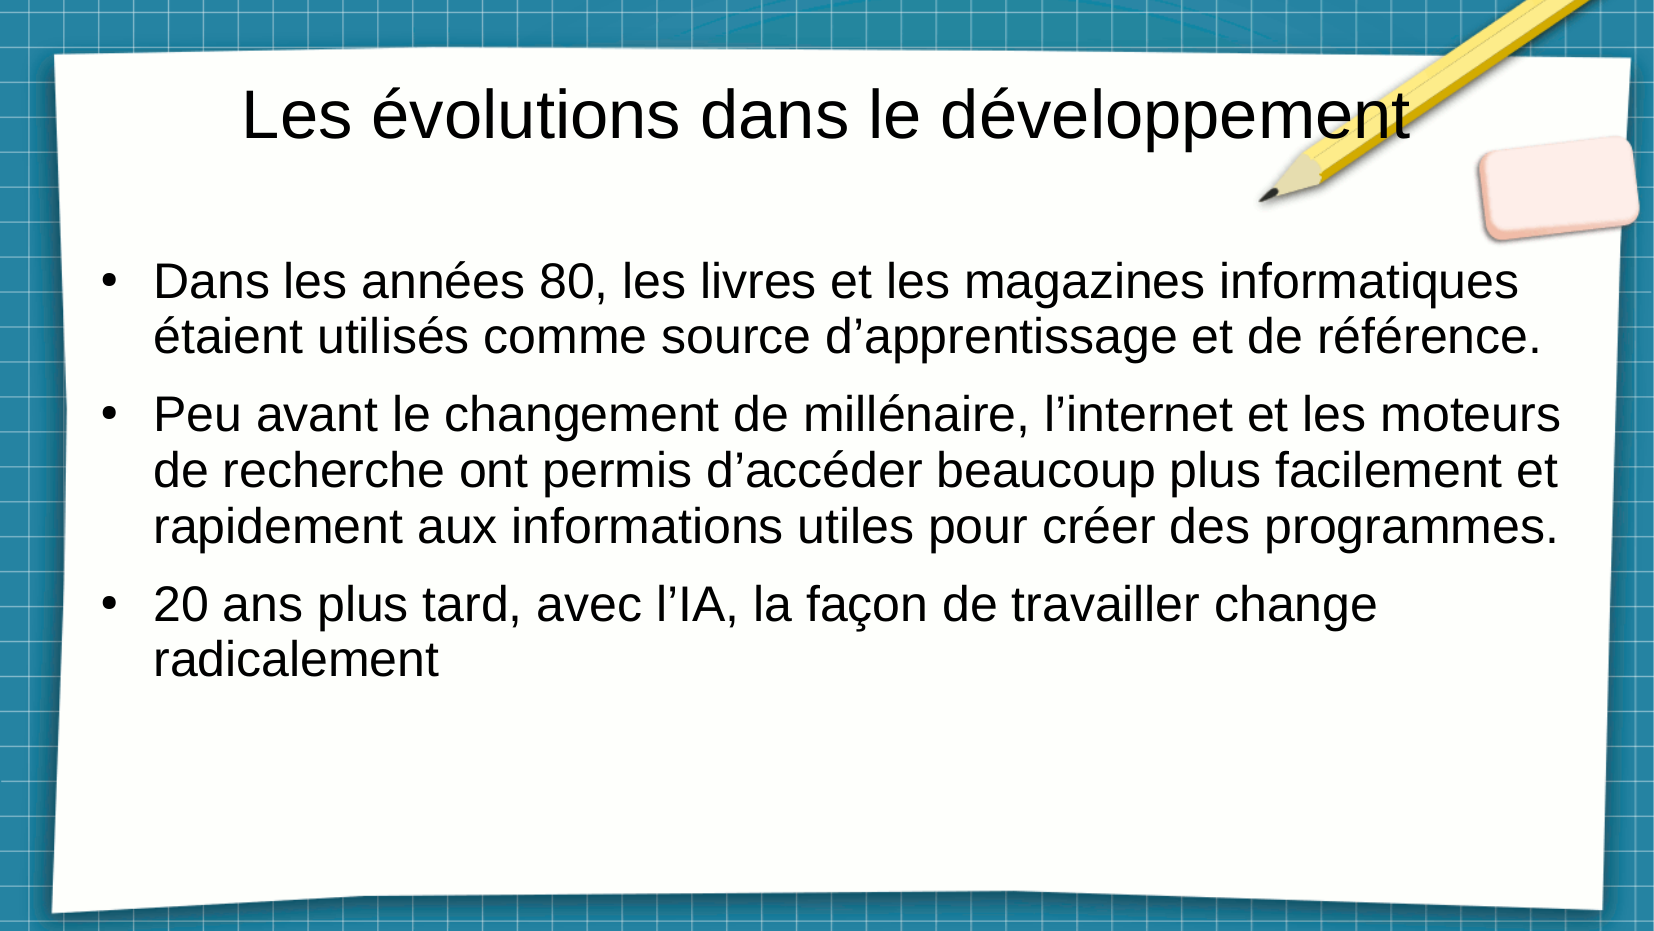

# Les évolutions dans le développement
Dans les années 80, les livres et les magazines informatiques étaient utilisés comme source d’apprentissage et de référence.
Peu avant le changement de millénaire, l’internet et les moteurs de recherche ont permis d’accéder beaucoup plus facilement et rapidement aux informations utiles pour créer des programmes.
20 ans plus tard, avec l’IA, la façon de travailler change radicalement